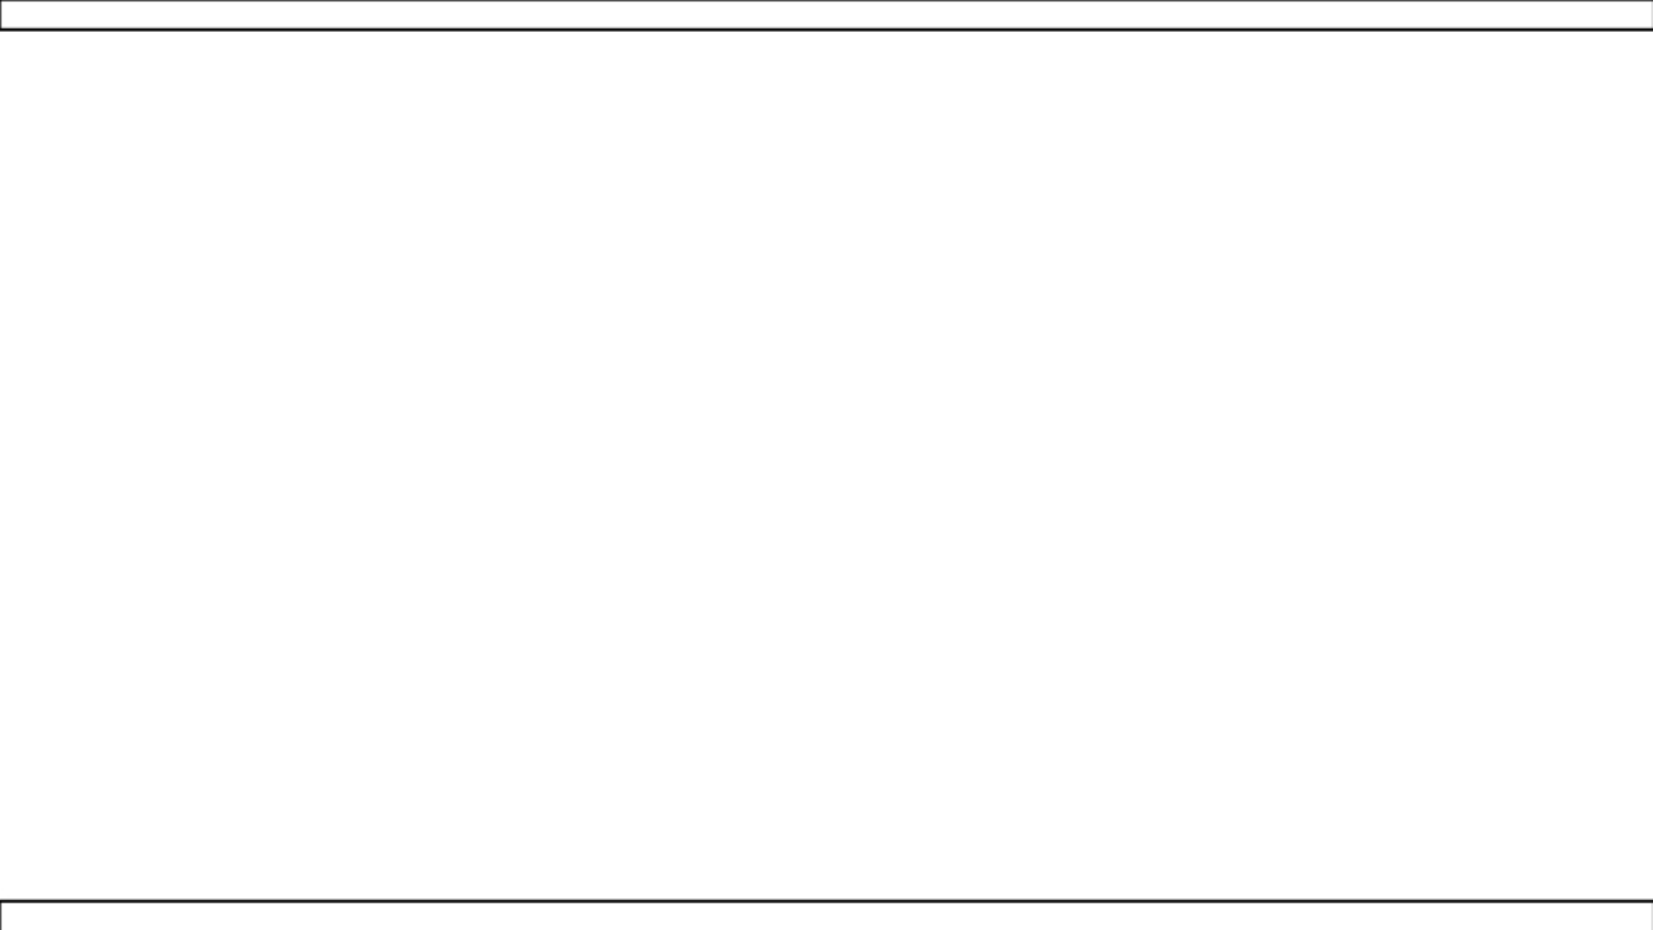

“Take, eat; this is My body, which is given for
 you.” It is as if He said, “I became man, and all
 that I do and suffer is for your good. As a
 pledge of this, I give you My body to eat.”